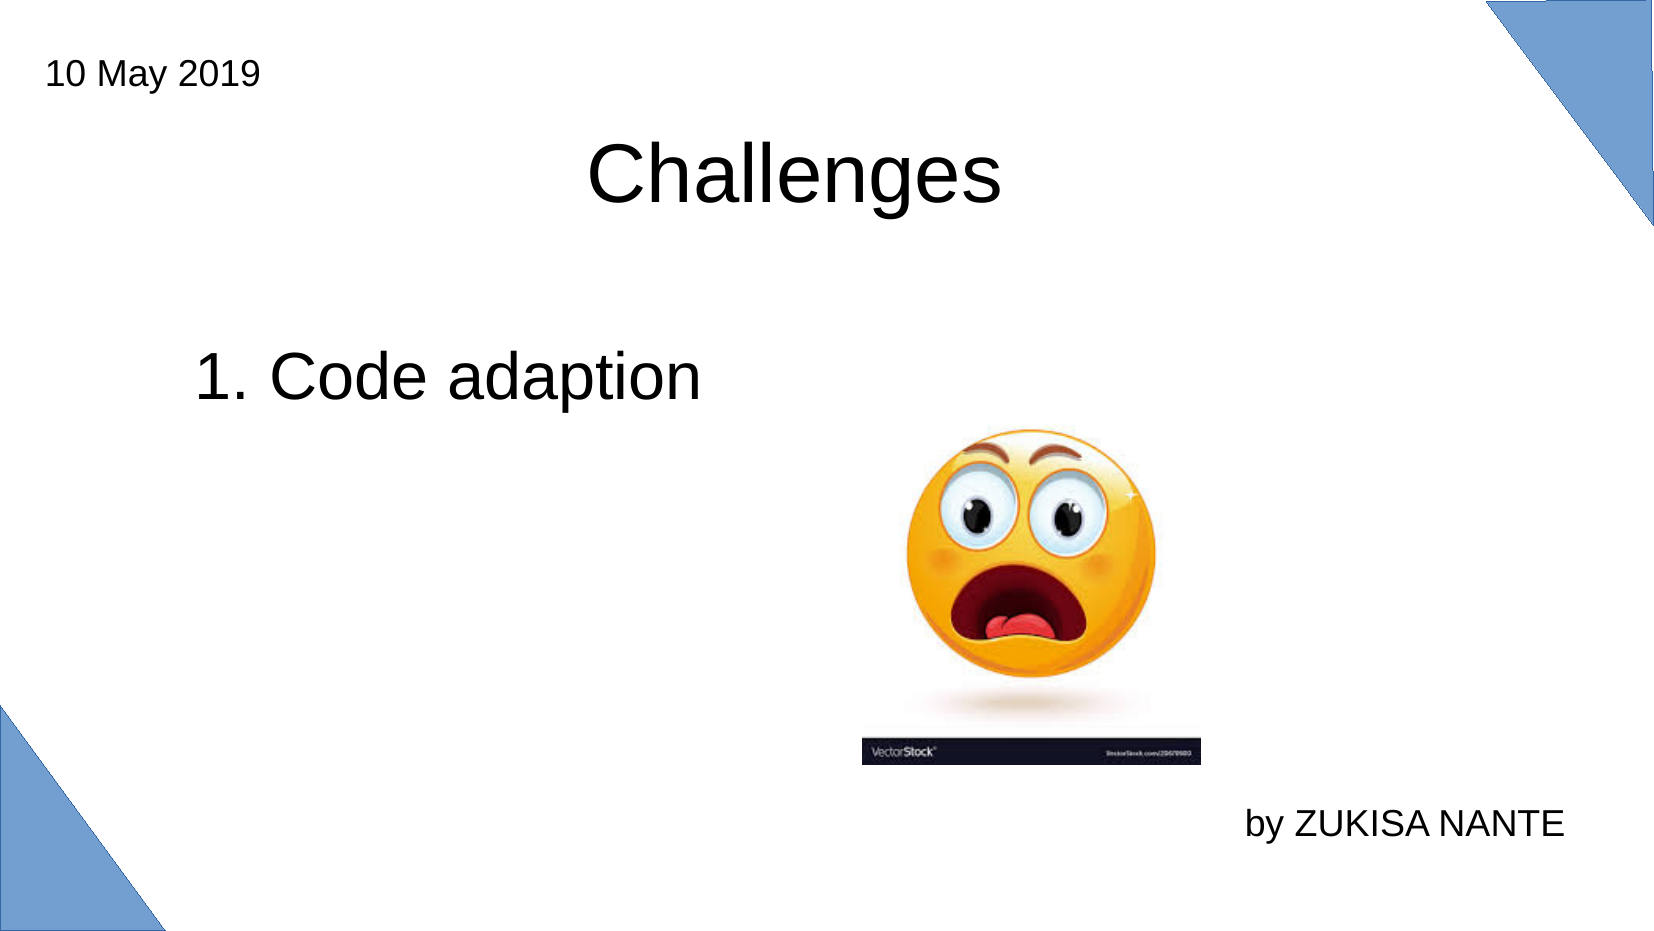

10 May 2019
Challenges
1.	Code adaption
by ZUKISA NANTE